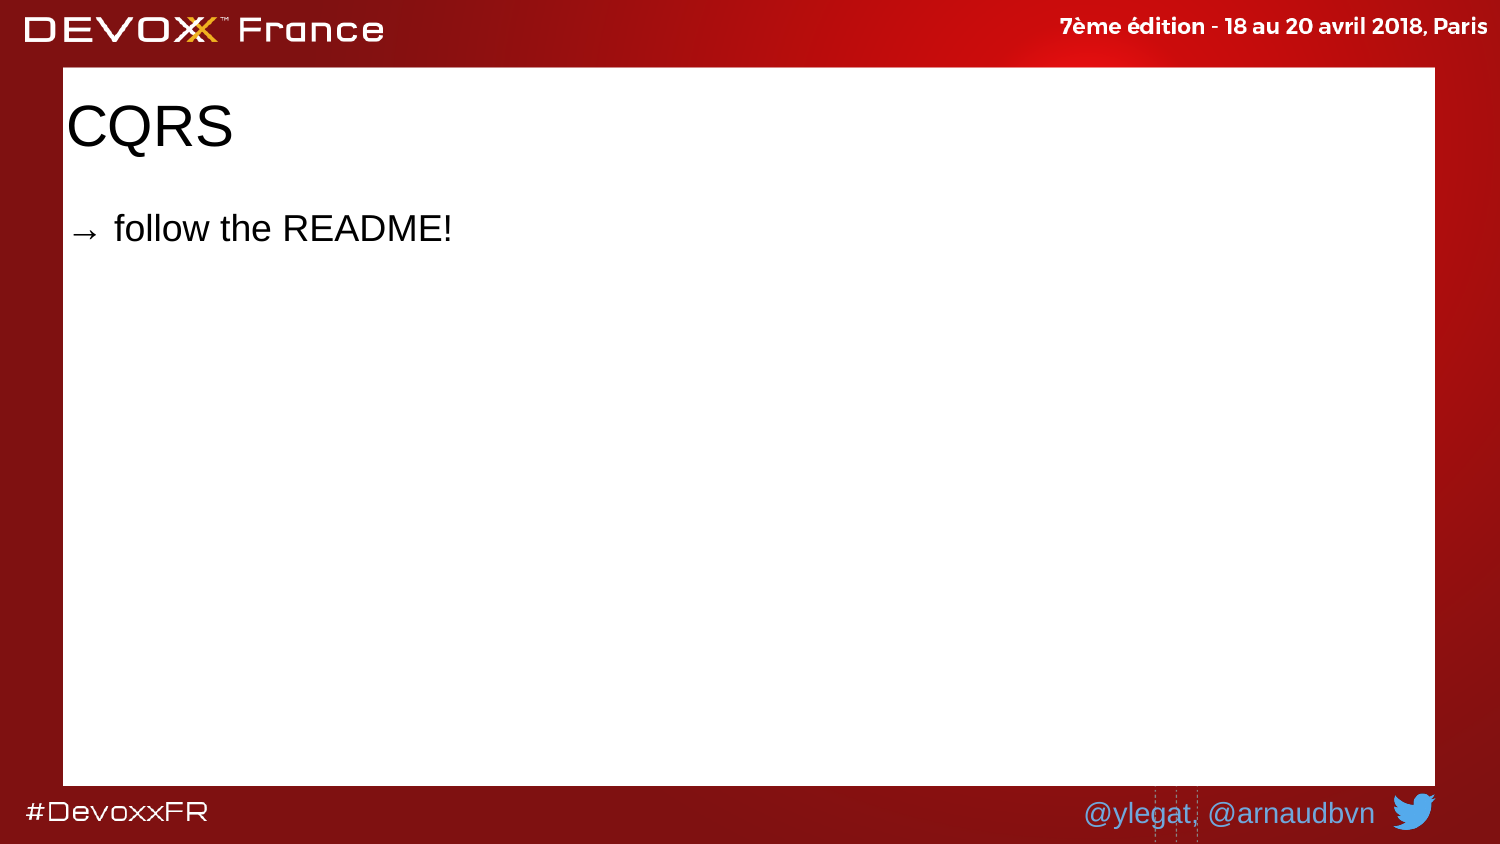

# CQRS
→ follow the README!
@ylegat, @arnaudbvn